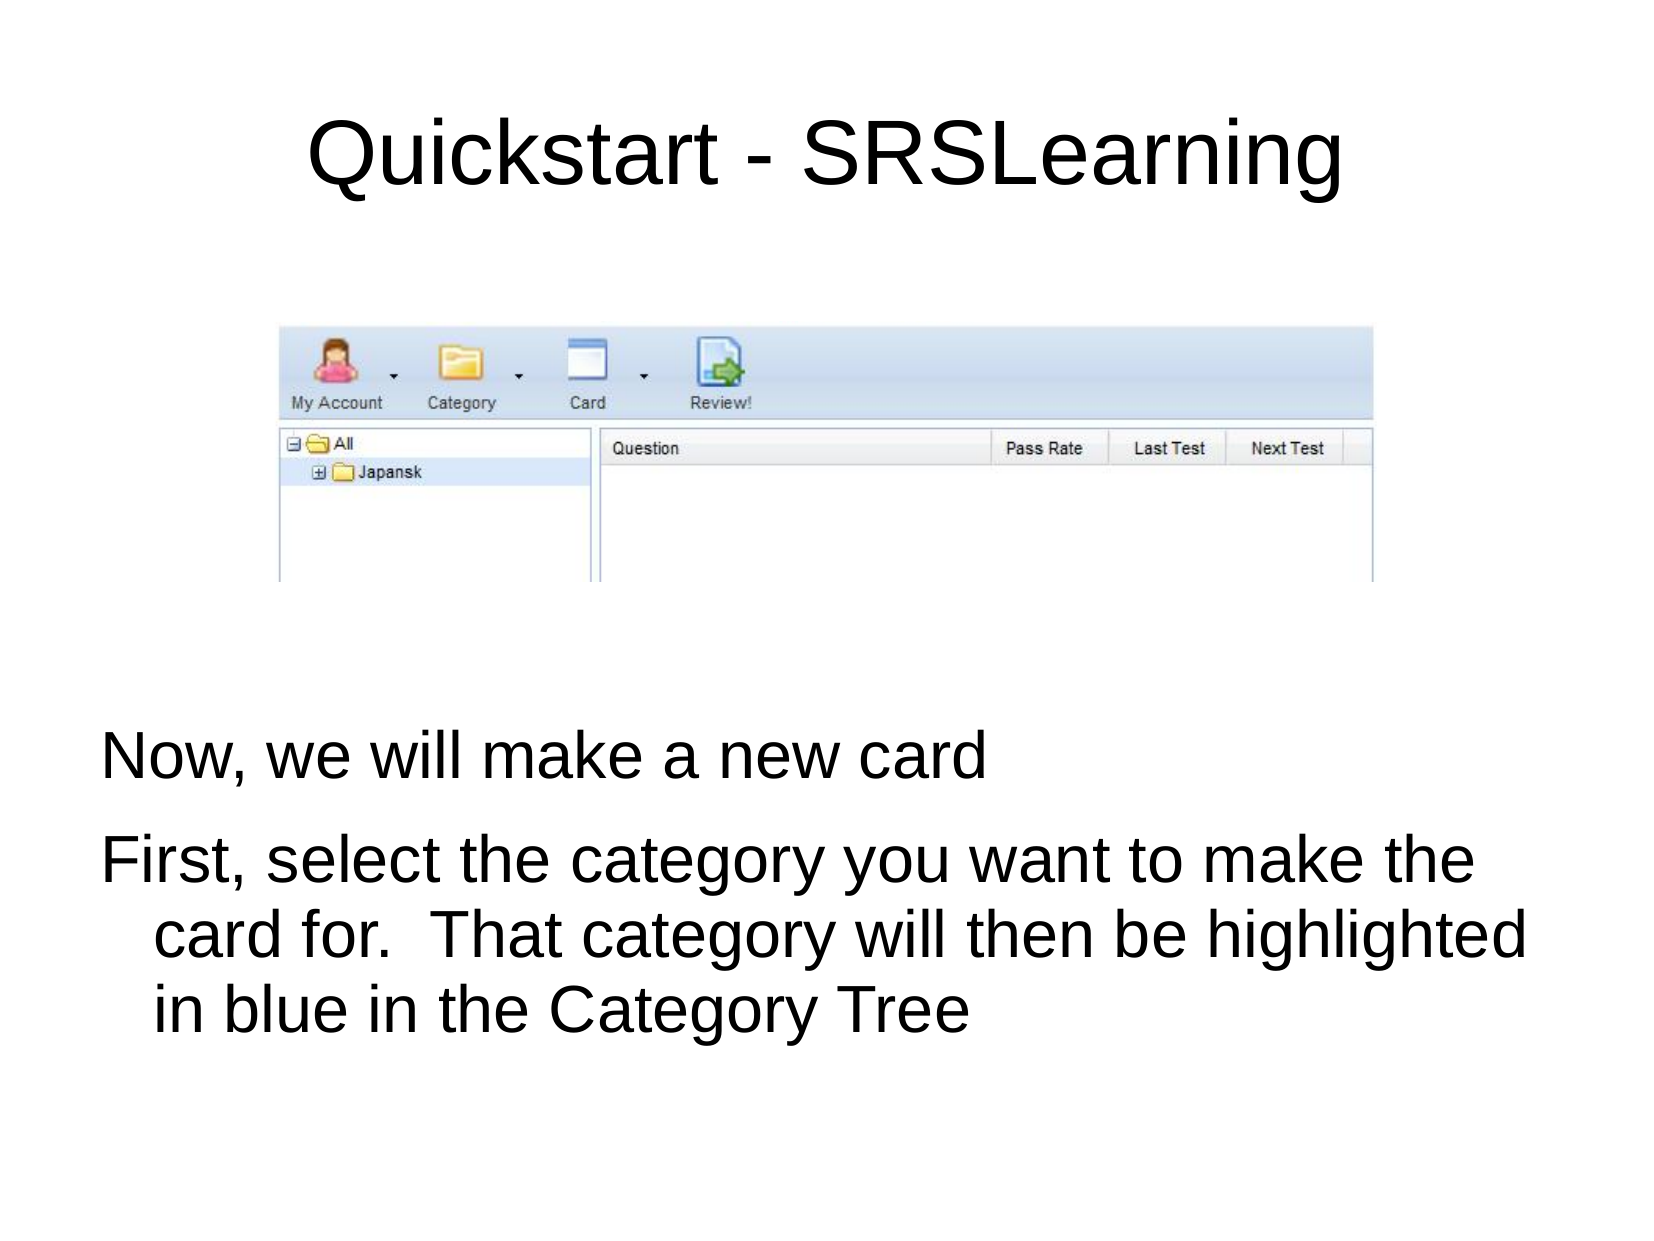

# Quickstart - SRSLearning
Now, we will make a new card
First, select the category you want to make the card for. That category will then be highlighted in blue in the Category Tree